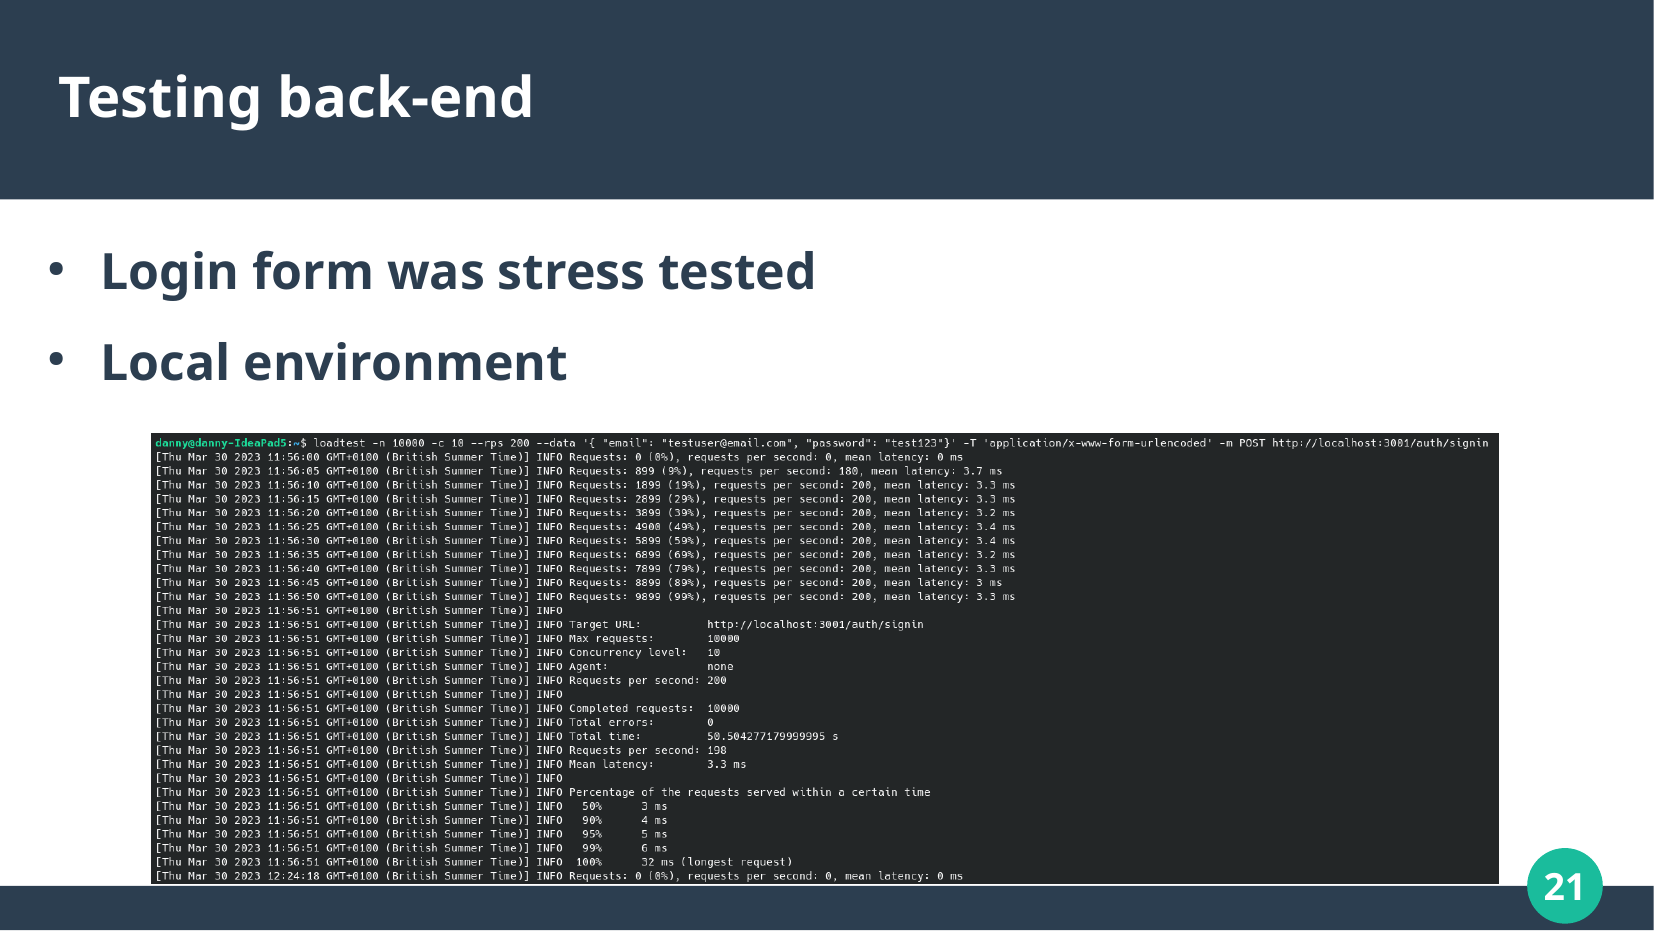

# Testing back-end
Login form was stress tested
Local environment